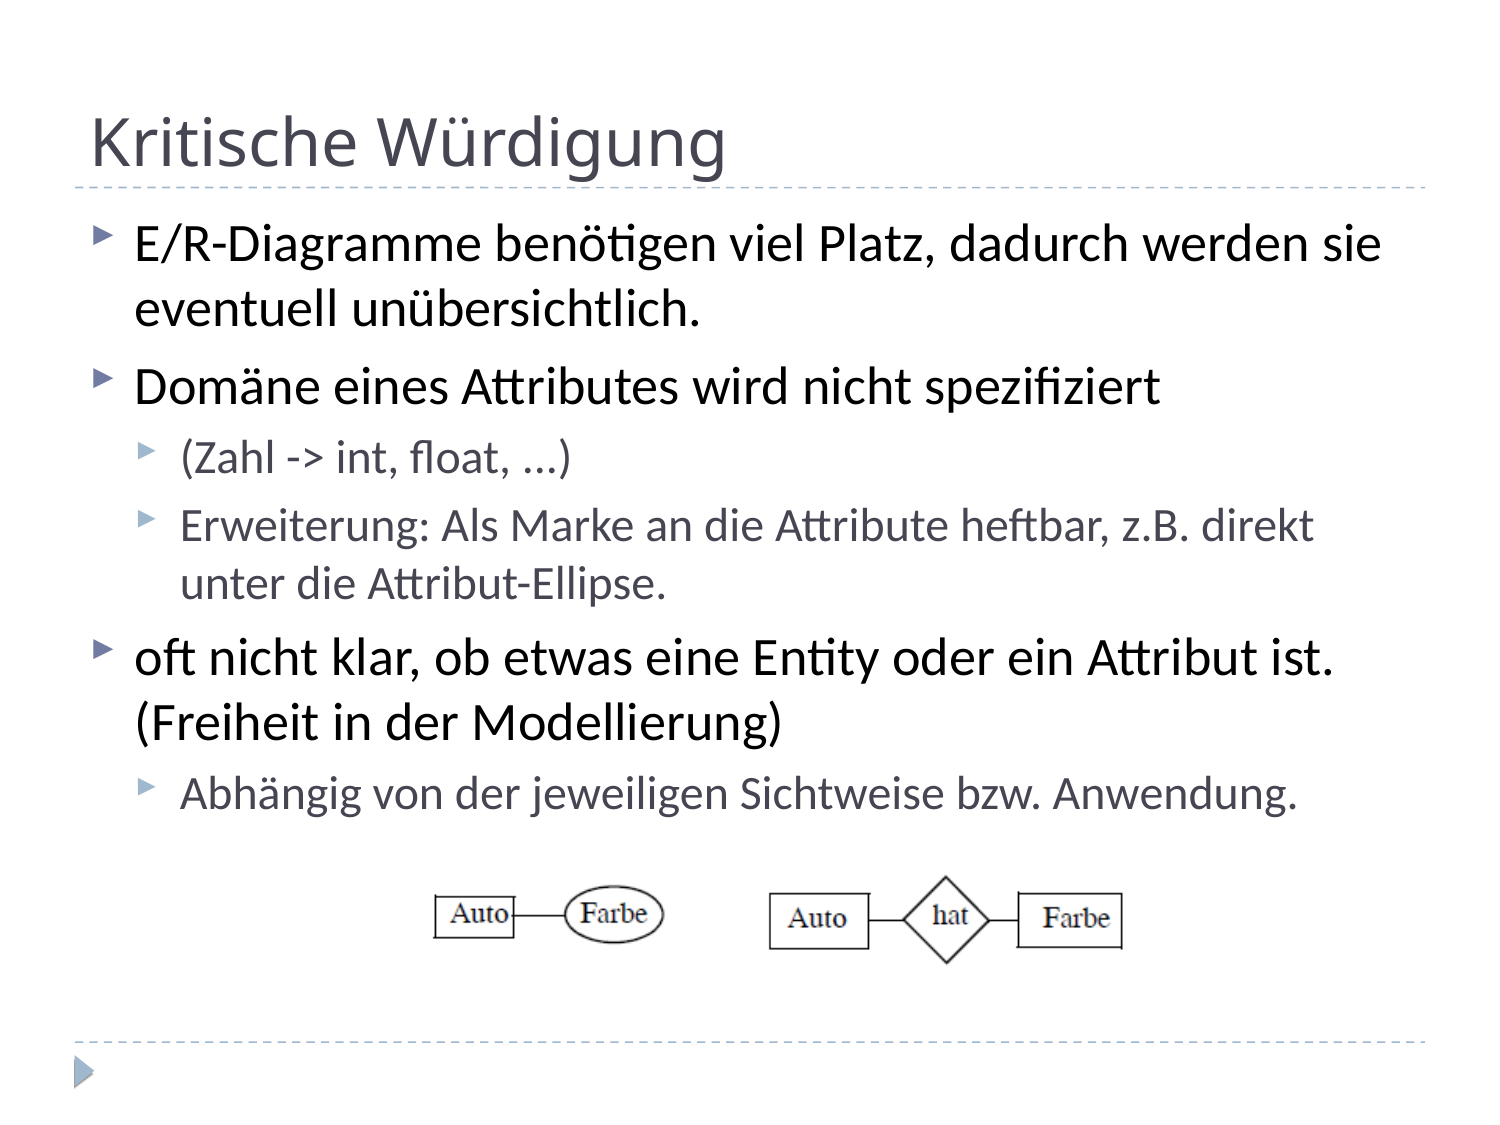

# Kritische Würdigung
E/R-Diagramme benötigen viel Platz, dadurch werden sie eventuell unübersichtlich.
Domäne eines Attributes wird nicht spezifiziert
(Zahl -> int, float, ...)
Erweiterung: Als Marke an die Attribute heftbar, z.B. direkt unter die Attribut-Ellipse.
oft nicht klar, ob etwas eine Entity oder ein Attribut ist. (Freiheit in der Modellierung)
Abhängig von der jeweiligen Sichtweise bzw. Anwendung.